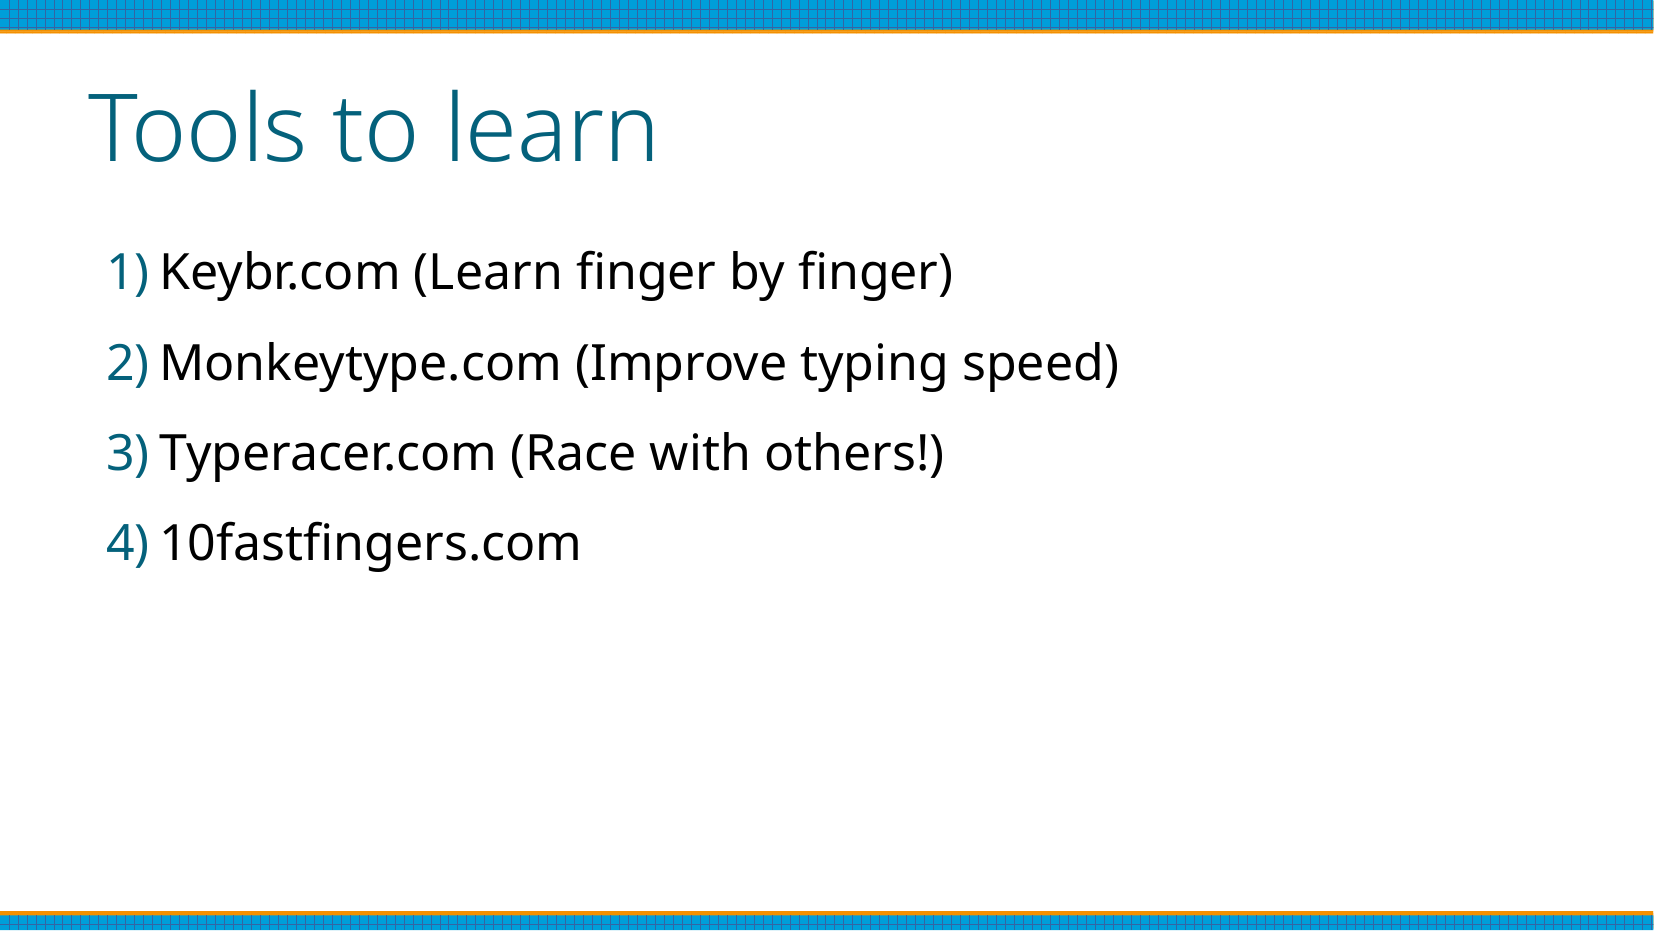

# Tools to learn
Keybr.com (Learn finger by finger)
Monkeytype.com (Improve typing speed)
Typeracer.com (Race with others!)
10fastfingers.com